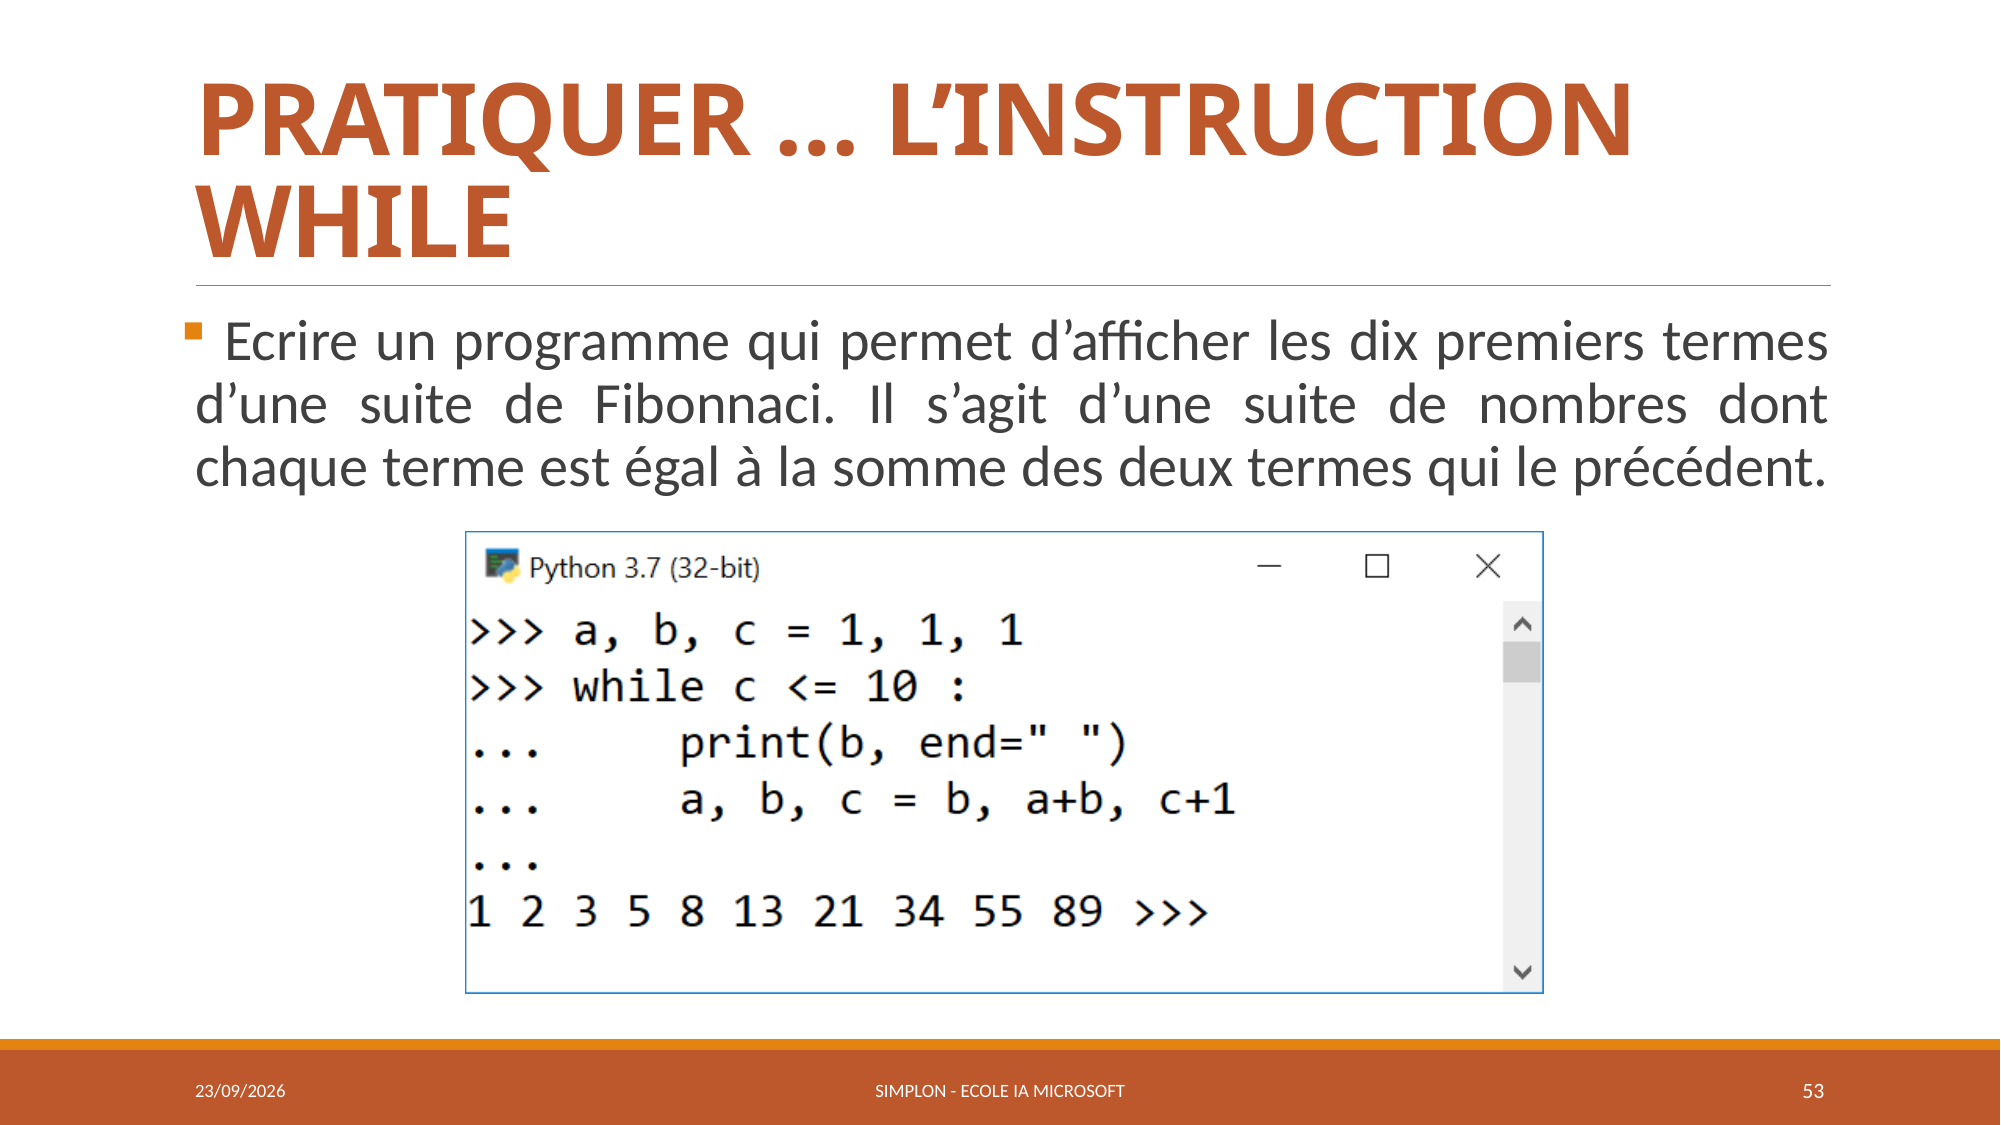

# PRATIQUER … L’INSTRUCTION WHILE
 Ecrire un programme qui permet d’afficher les dix premiers termes d’une suite de Fibonnaci. Il s’agit d’une suite de nombres dont chaque terme est égal à la somme des deux termes qui le précédent.
Simplon - Ecole IA Microsoft